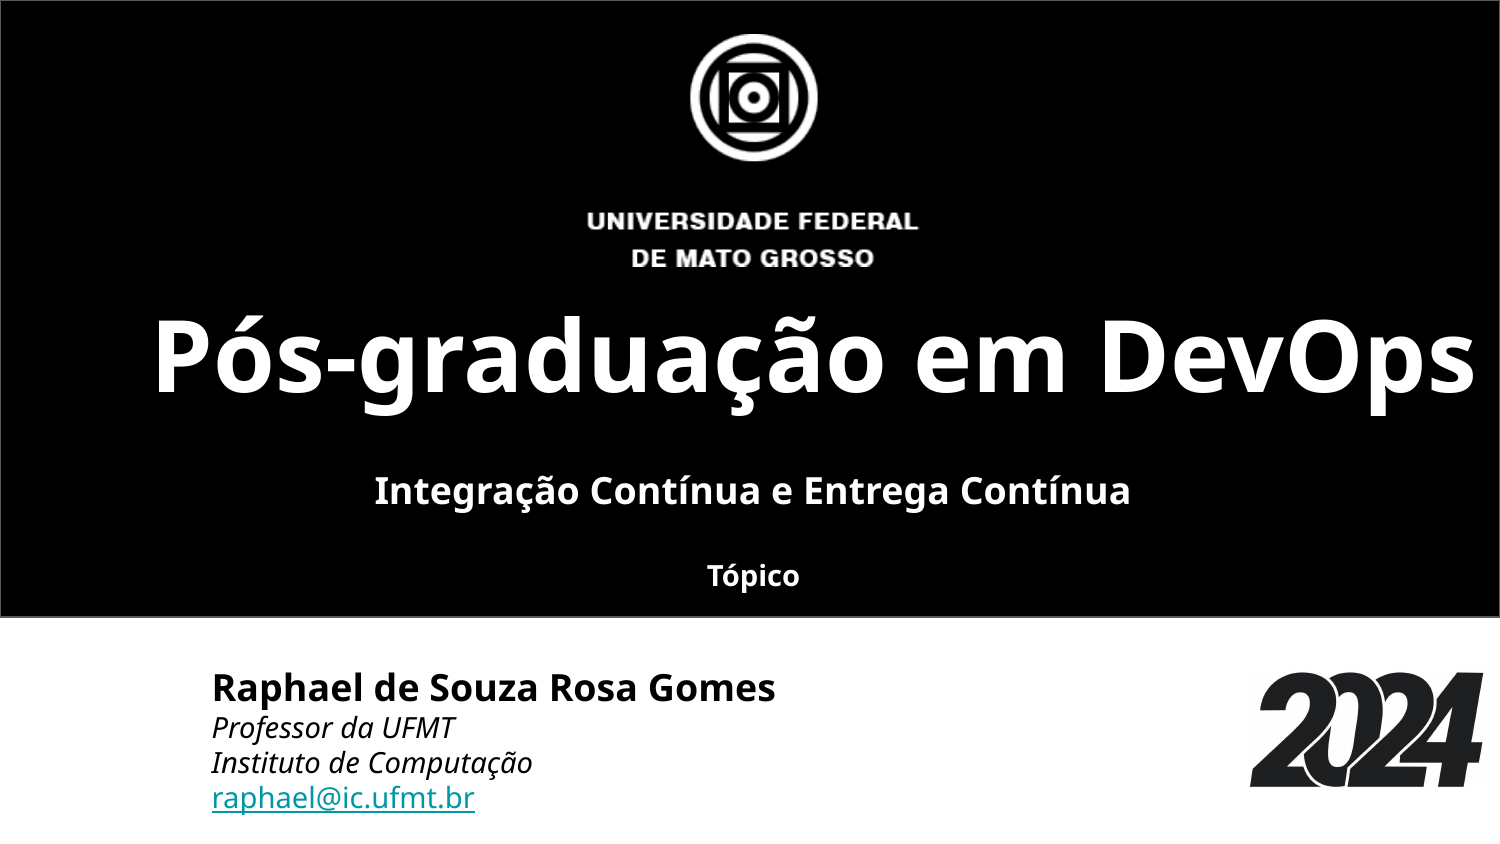

Pós-graduação em DevOps
Integração Contínua e Entrega Contínua
Tópico
Raphael de Souza Rosa Gomes
Professor da UFMT
Instituto de Computação
raphael@ic.ufmt.br